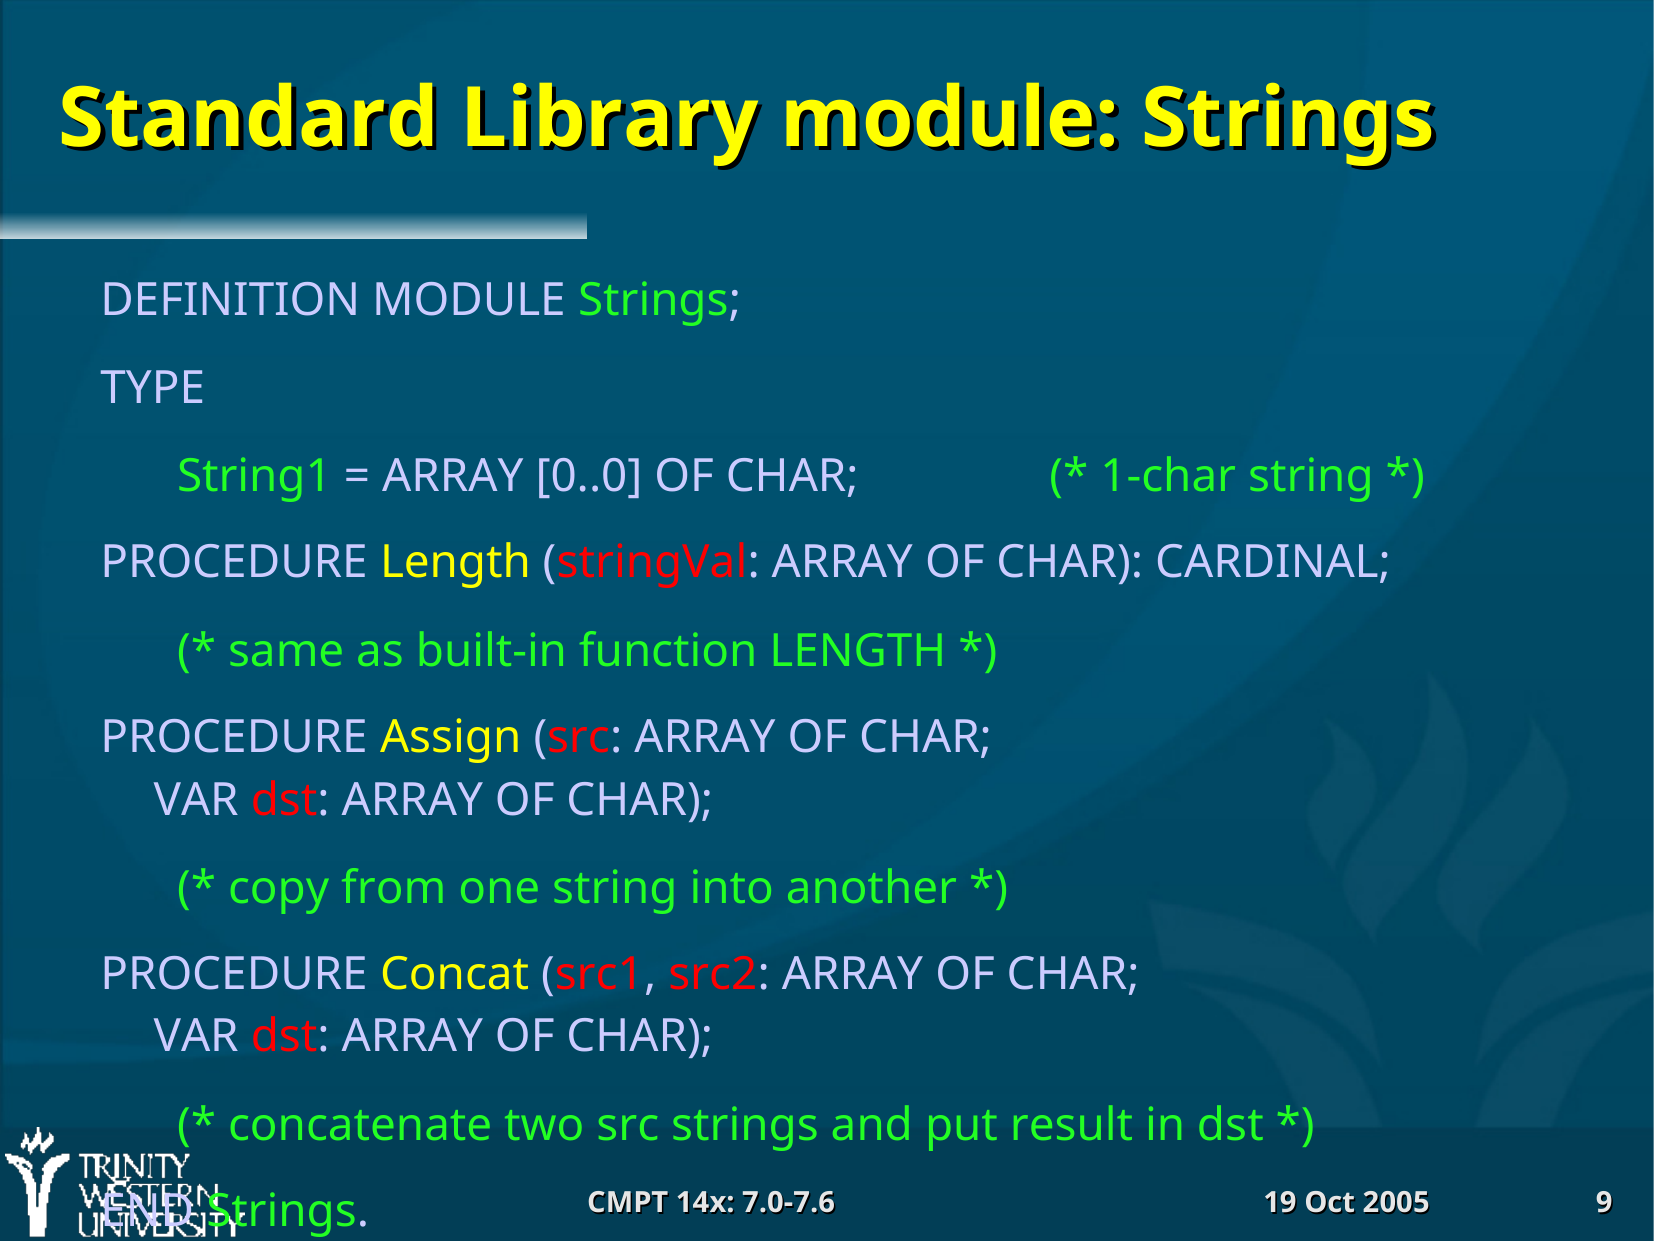

# Standard Library module: Strings
DEFINITION MODULE Strings;
TYPE
String1 = ARRAY [0..0] OF CHAR;			(* 1-char string *)
PROCEDURE Length (stringVal: ARRAY OF CHAR): CARDINAL;
(* same as built-in function LENGTH *)
PROCEDURE Assign (src: ARRAY OF CHAR;
VAR dst: ARRAY OF CHAR);
(* copy from one string into another *)
PROCEDURE Concat (src1, src2: ARRAY OF CHAR;
VAR dst: ARRAY OF CHAR);
(* concatenate two src strings and put result in dst *)
END Strings.
CMPT 14x: 7.0-7.6
19 Oct 2005
9